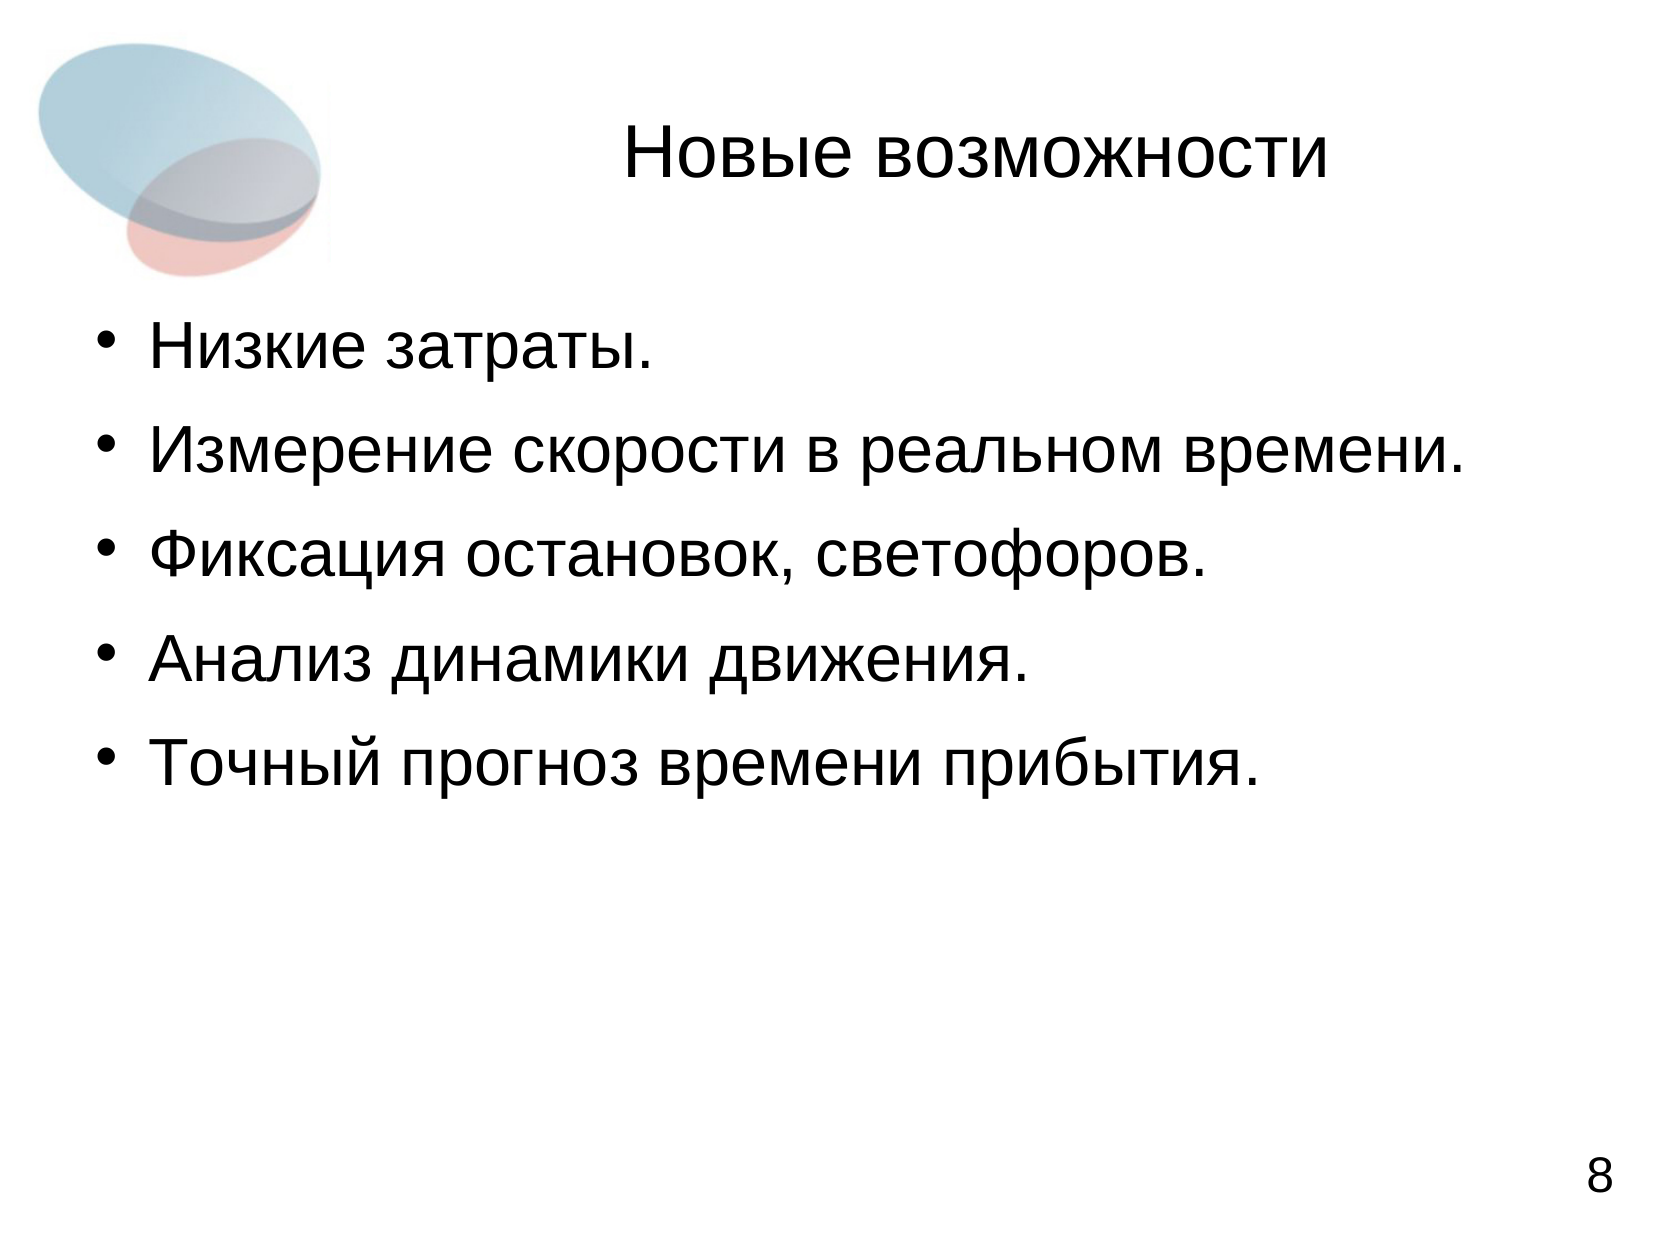

# Новые возможности
Низкие затраты.
Измерение скорости в реальном времени.
Фиксация остановок, светофоров.
Анализ динамики движения.
Точный прогноз времени прибытия.
8